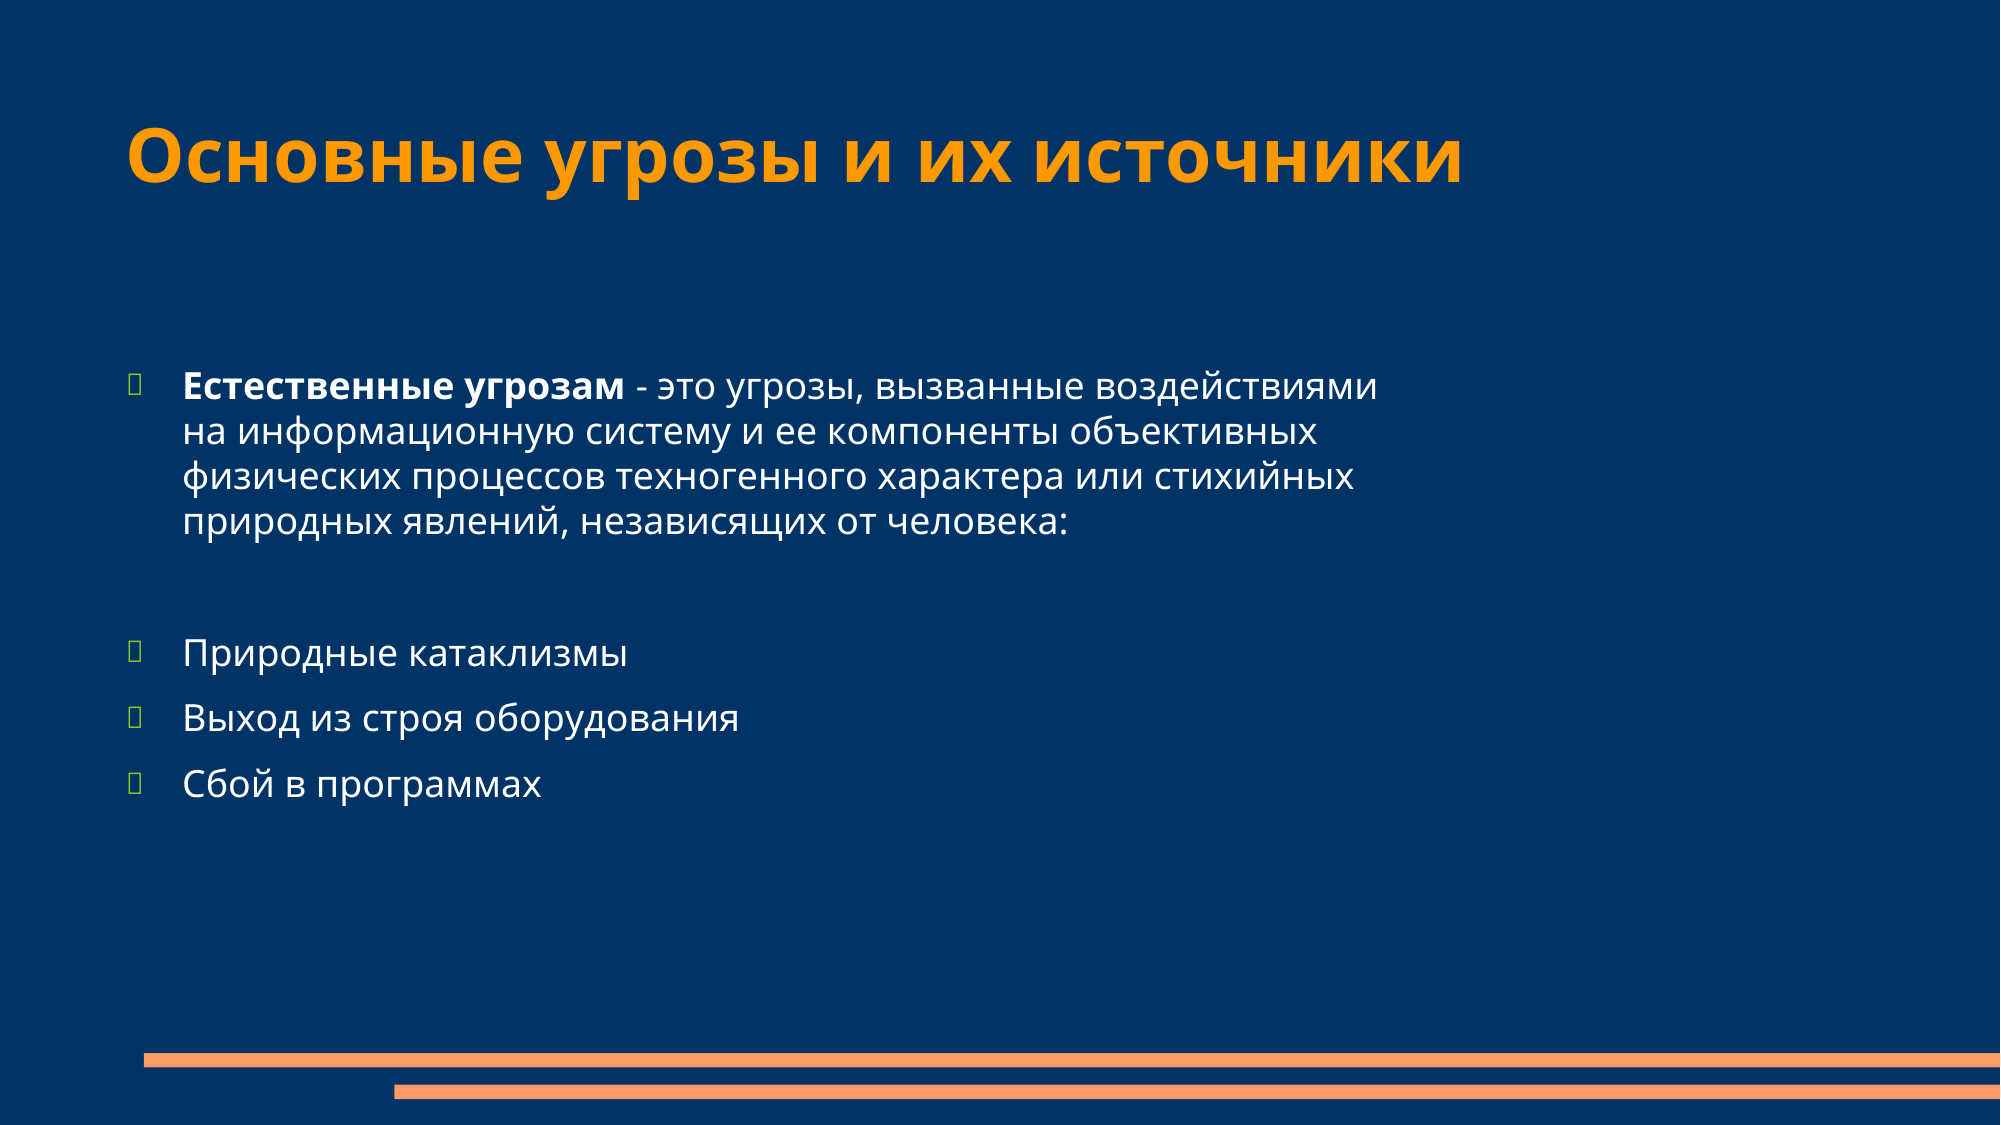

# Основные угрозы и их источники
Естественные угрозам - это угрозы, вызванные воздействиями
на информационную систему и ее компоненты объективных физических процессов техногенного характера или стихийных природных явлений, независящих от человека:
Природные катаклизмы
Выход из строя оборудования
Сбой в программах